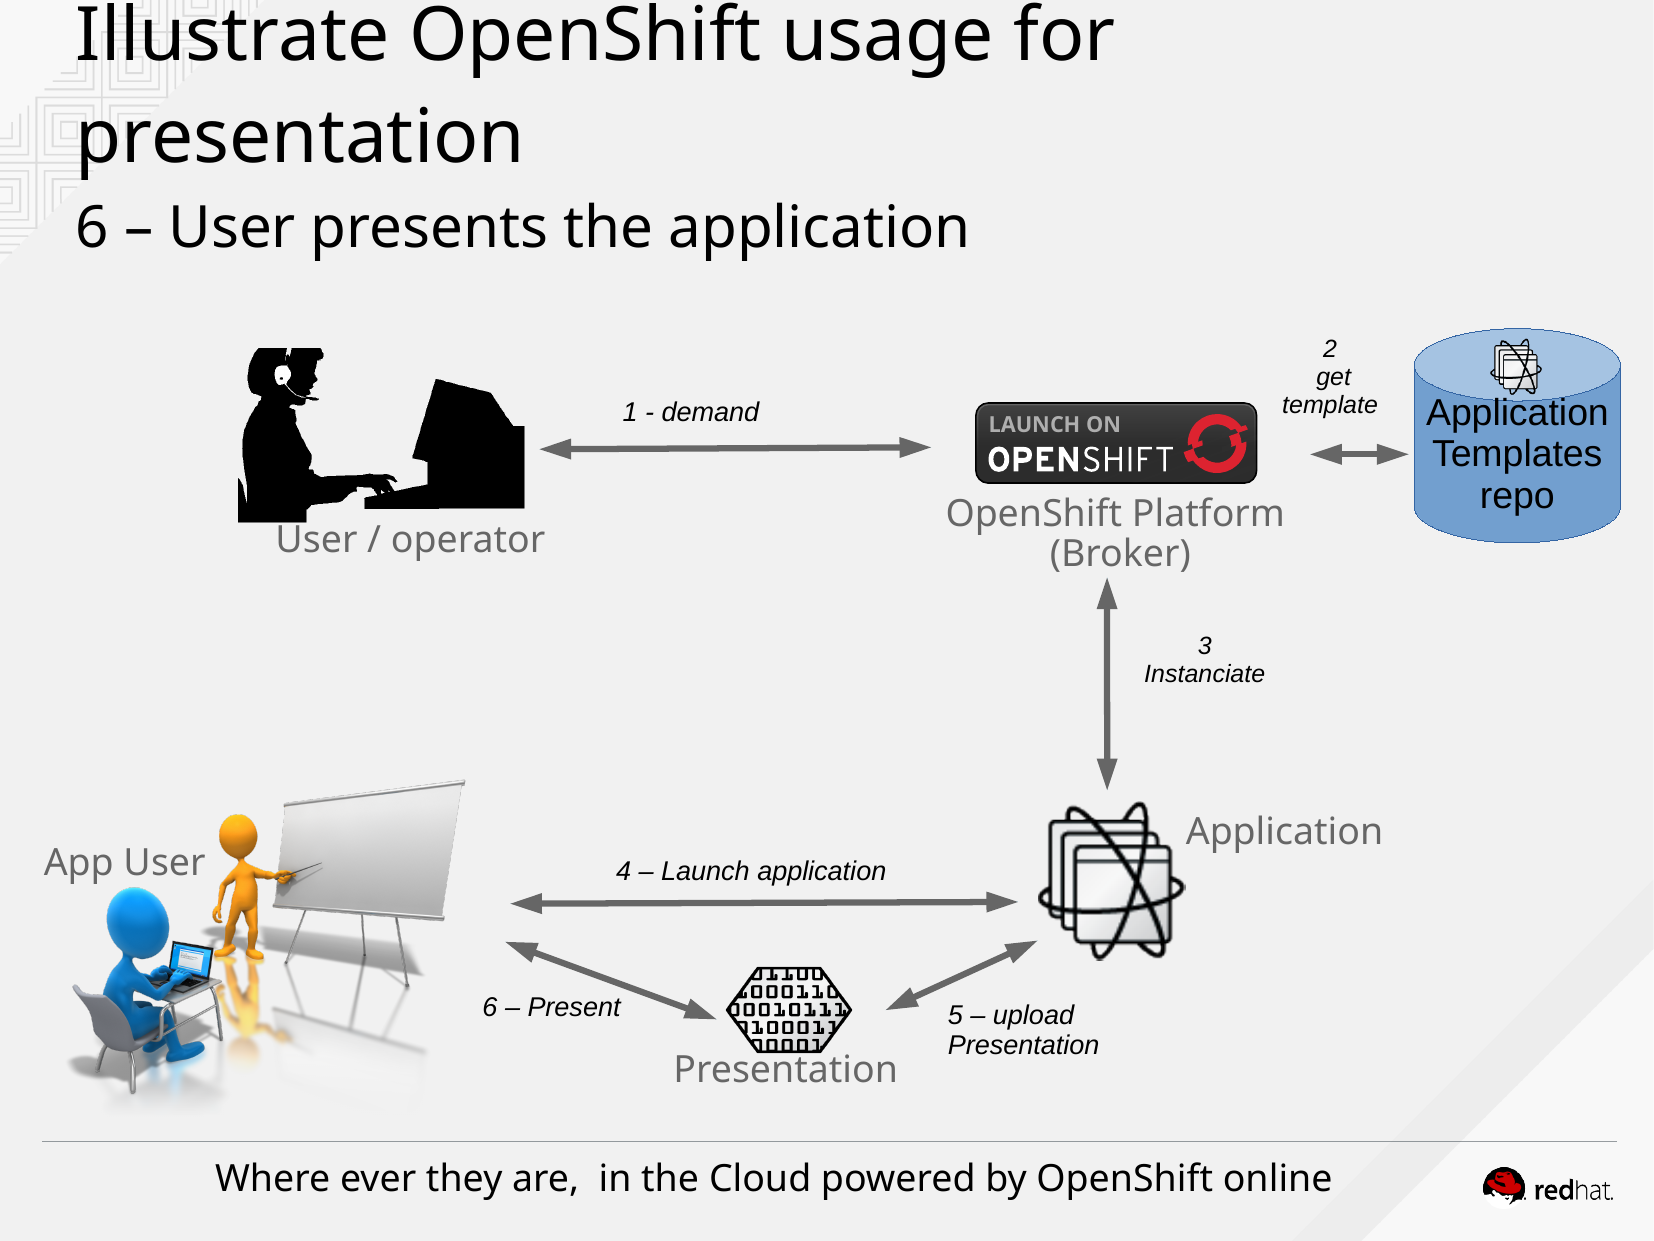

Illustrate OpenShift usage for presentation
6 – User presents the application
2
 get
template
Application
Templates
repo
1 - demand
OpenShift Platform (Broker)
User / operator
3
 Instanciate
App User
Application
4 – Launch application
6 – Present
5 – upload
Presentation
Presentation
Where ever they are, in the Cloud powered by OpenShift online